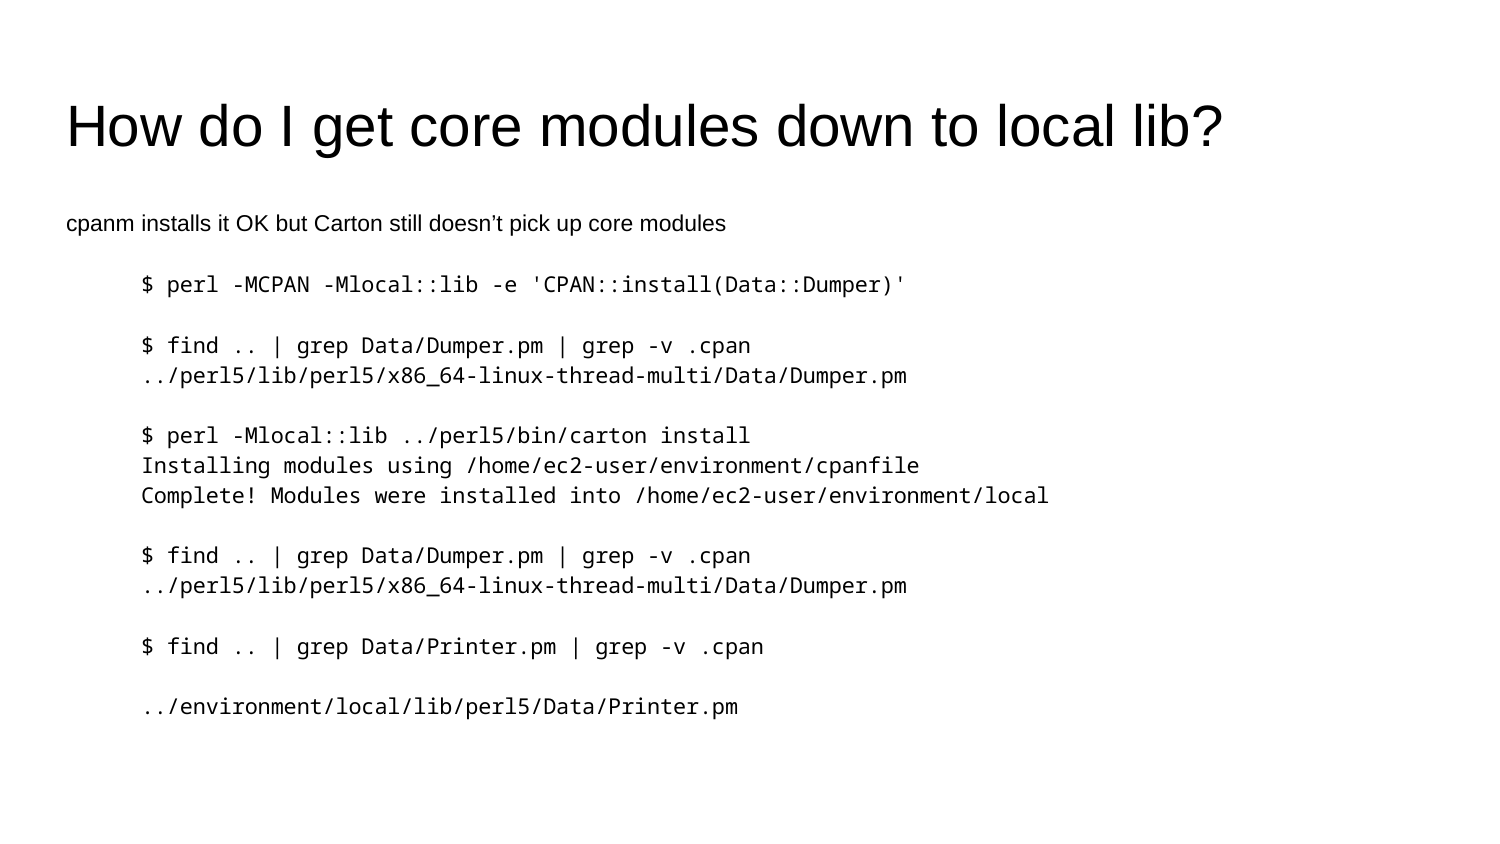

# How do I get core modules down to local lib?
cpanm installs it OK but Carton still doesn’t pick up core modules
$ perl -MCPAN -Mlocal::lib -e 'CPAN::install(Data::Dumper)'
$ find .. | grep Data/Dumper.pm | grep -v .cpan
../perl5/lib/perl5/x86_64-linux-thread-multi/Data/Dumper.pm
$ perl -Mlocal::lib ../perl5/bin/carton install
Installing modules using /home/ec2-user/environment/cpanfile
Complete! Modules were installed into /home/ec2-user/environment/local
$ find .. | grep Data/Dumper.pm | grep -v .cpan
../perl5/lib/perl5/x86_64-linux-thread-multi/Data/Dumper.pm
$ find .. | grep Data/Printer.pm | grep -v .cpan
../environment/local/lib/perl5/Data/Printer.pm